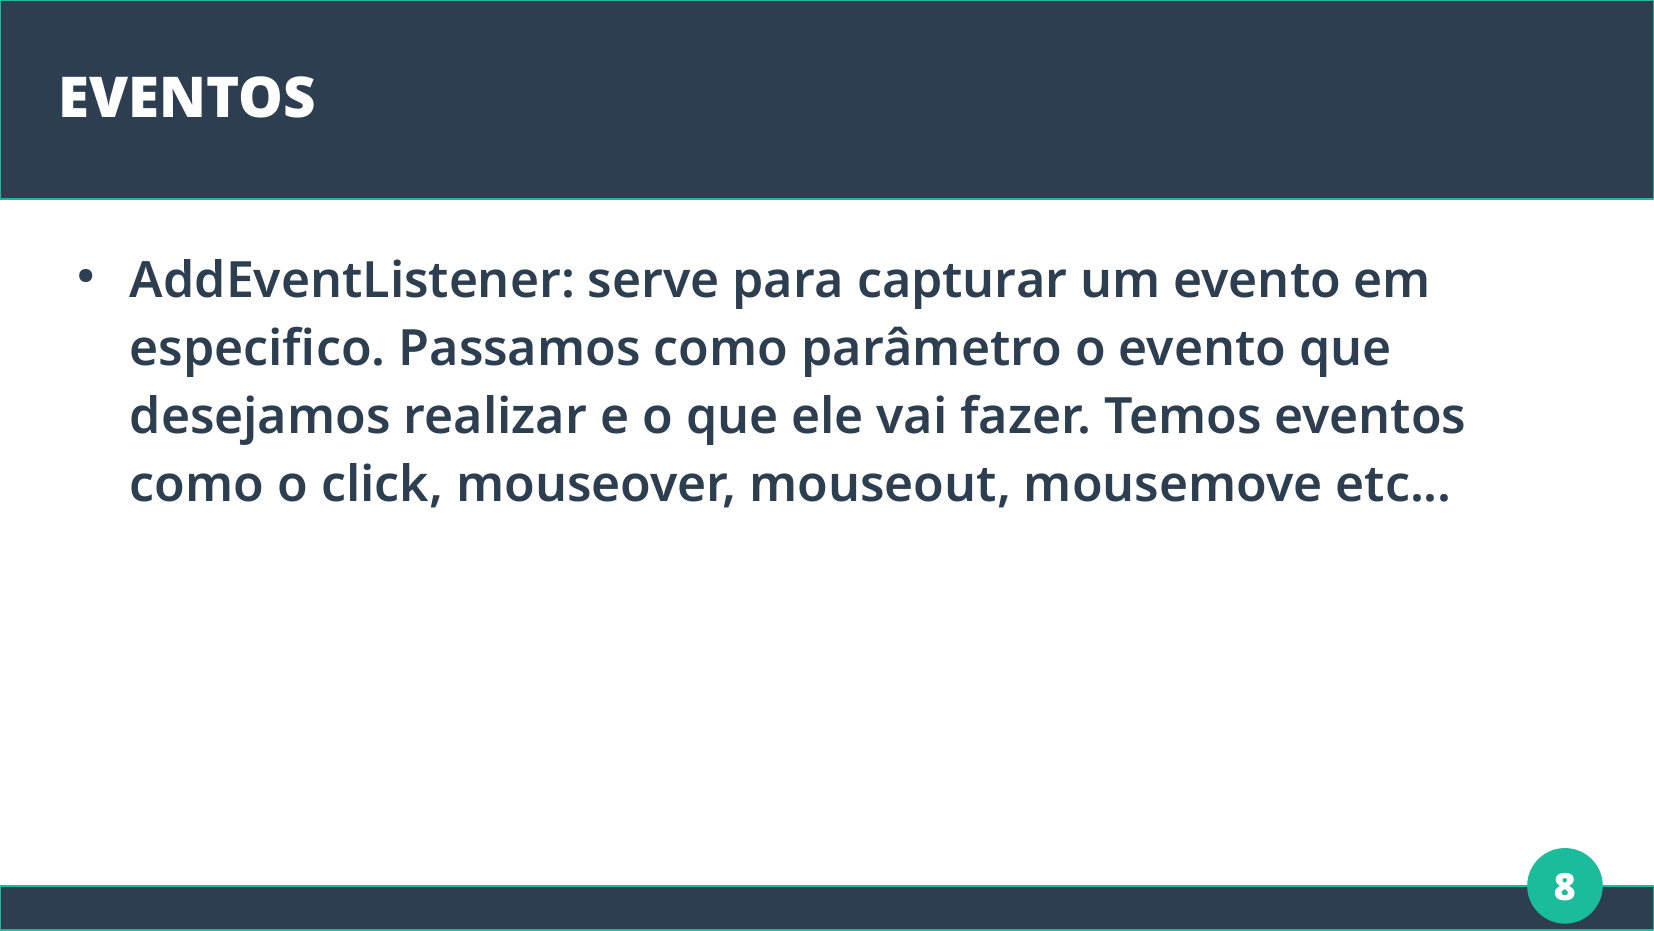

# EVENTOS
AddEventListener: serve para capturar um evento em especifico. Passamos como parâmetro o evento que desejamos realizar e o que ele vai fazer. Temos eventos como o click, mouseover, mouseout, mousemove etc...
8